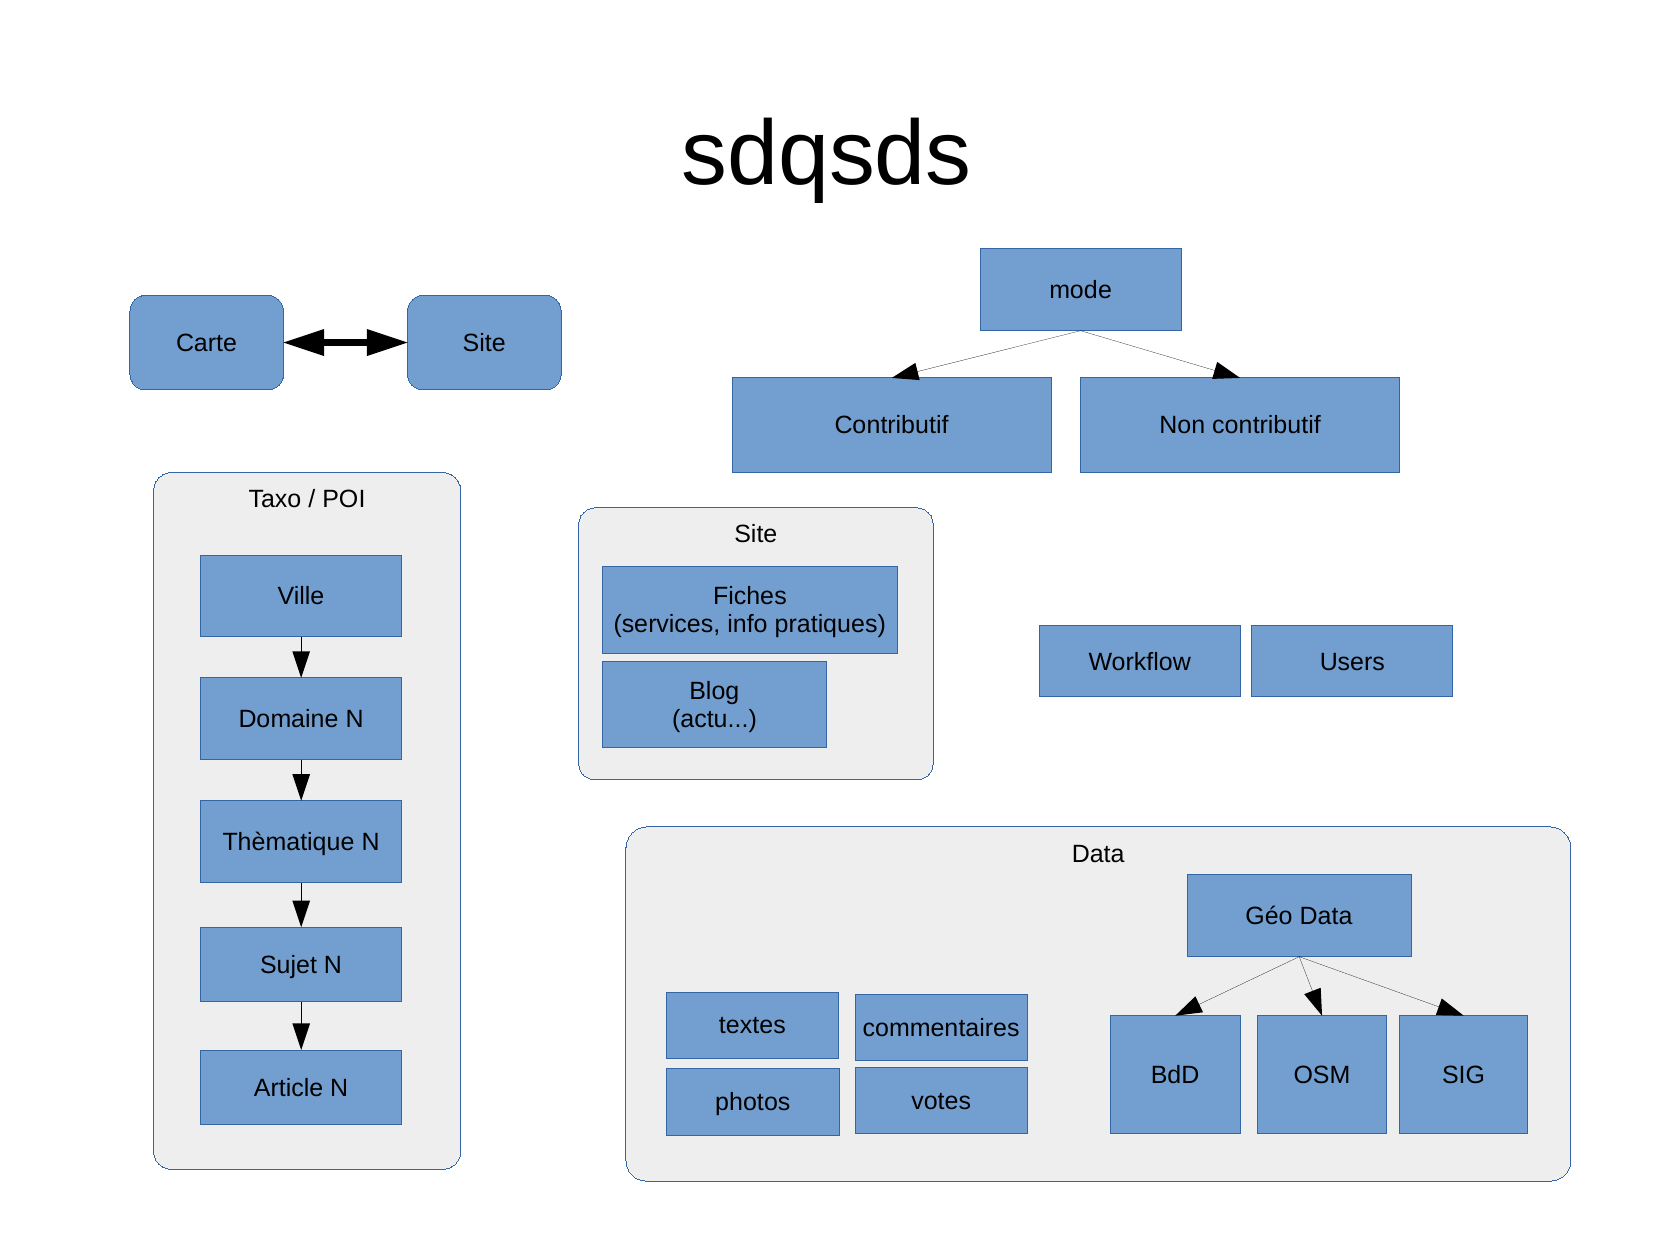

# sdqsds
mode
Carte
Site
Contributif
Non contributif
Taxo / POI
Site
Ville
Fiches
(services, info pratiques)
Workflow
Users
Blog
(actu...)
Domaine N
Thèmatique N
Data
Géo Data
Sujet N
textes
commentaires
BdD
OSM
SIG
Article N
votes
photos